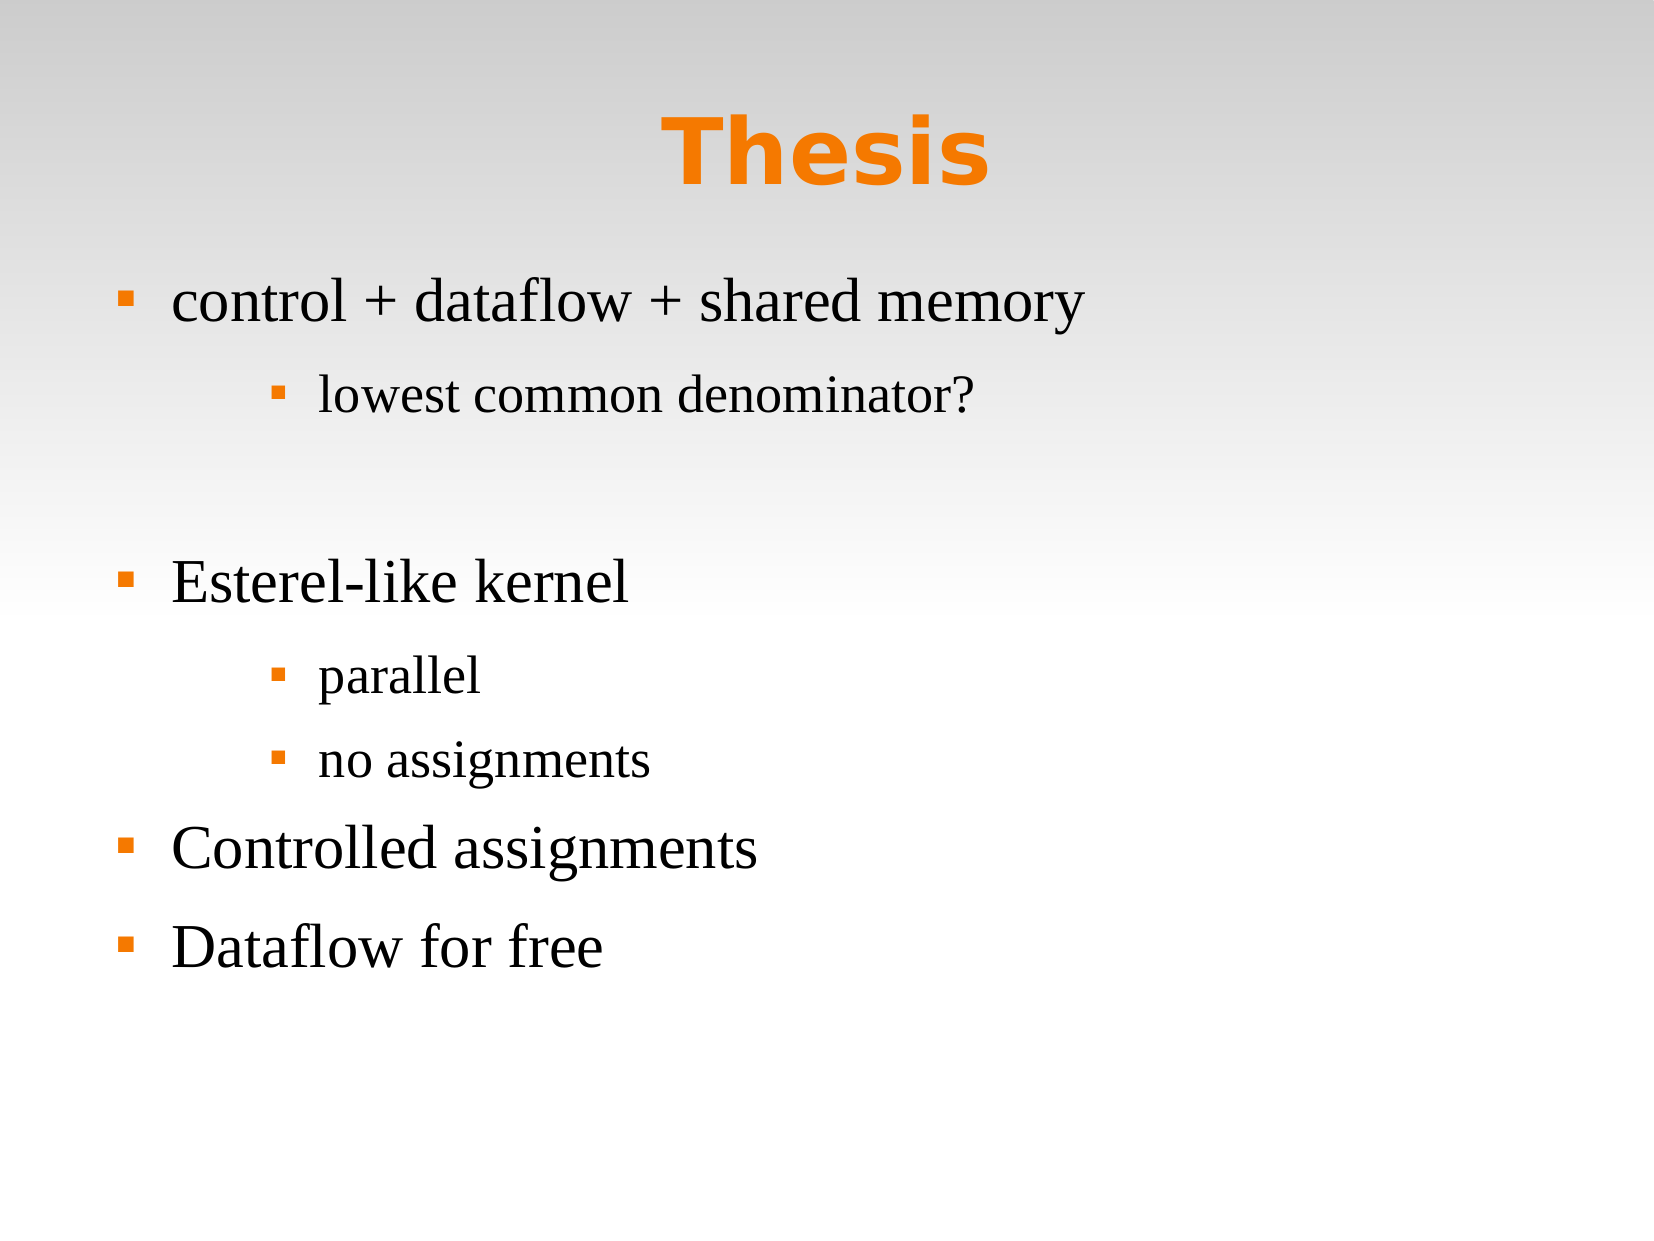

# Thesis
control + dataflow + shared memory
lowest common denominator?
Esterel-like kernel
parallel
no assignments
Controlled assignments
Dataflow for free